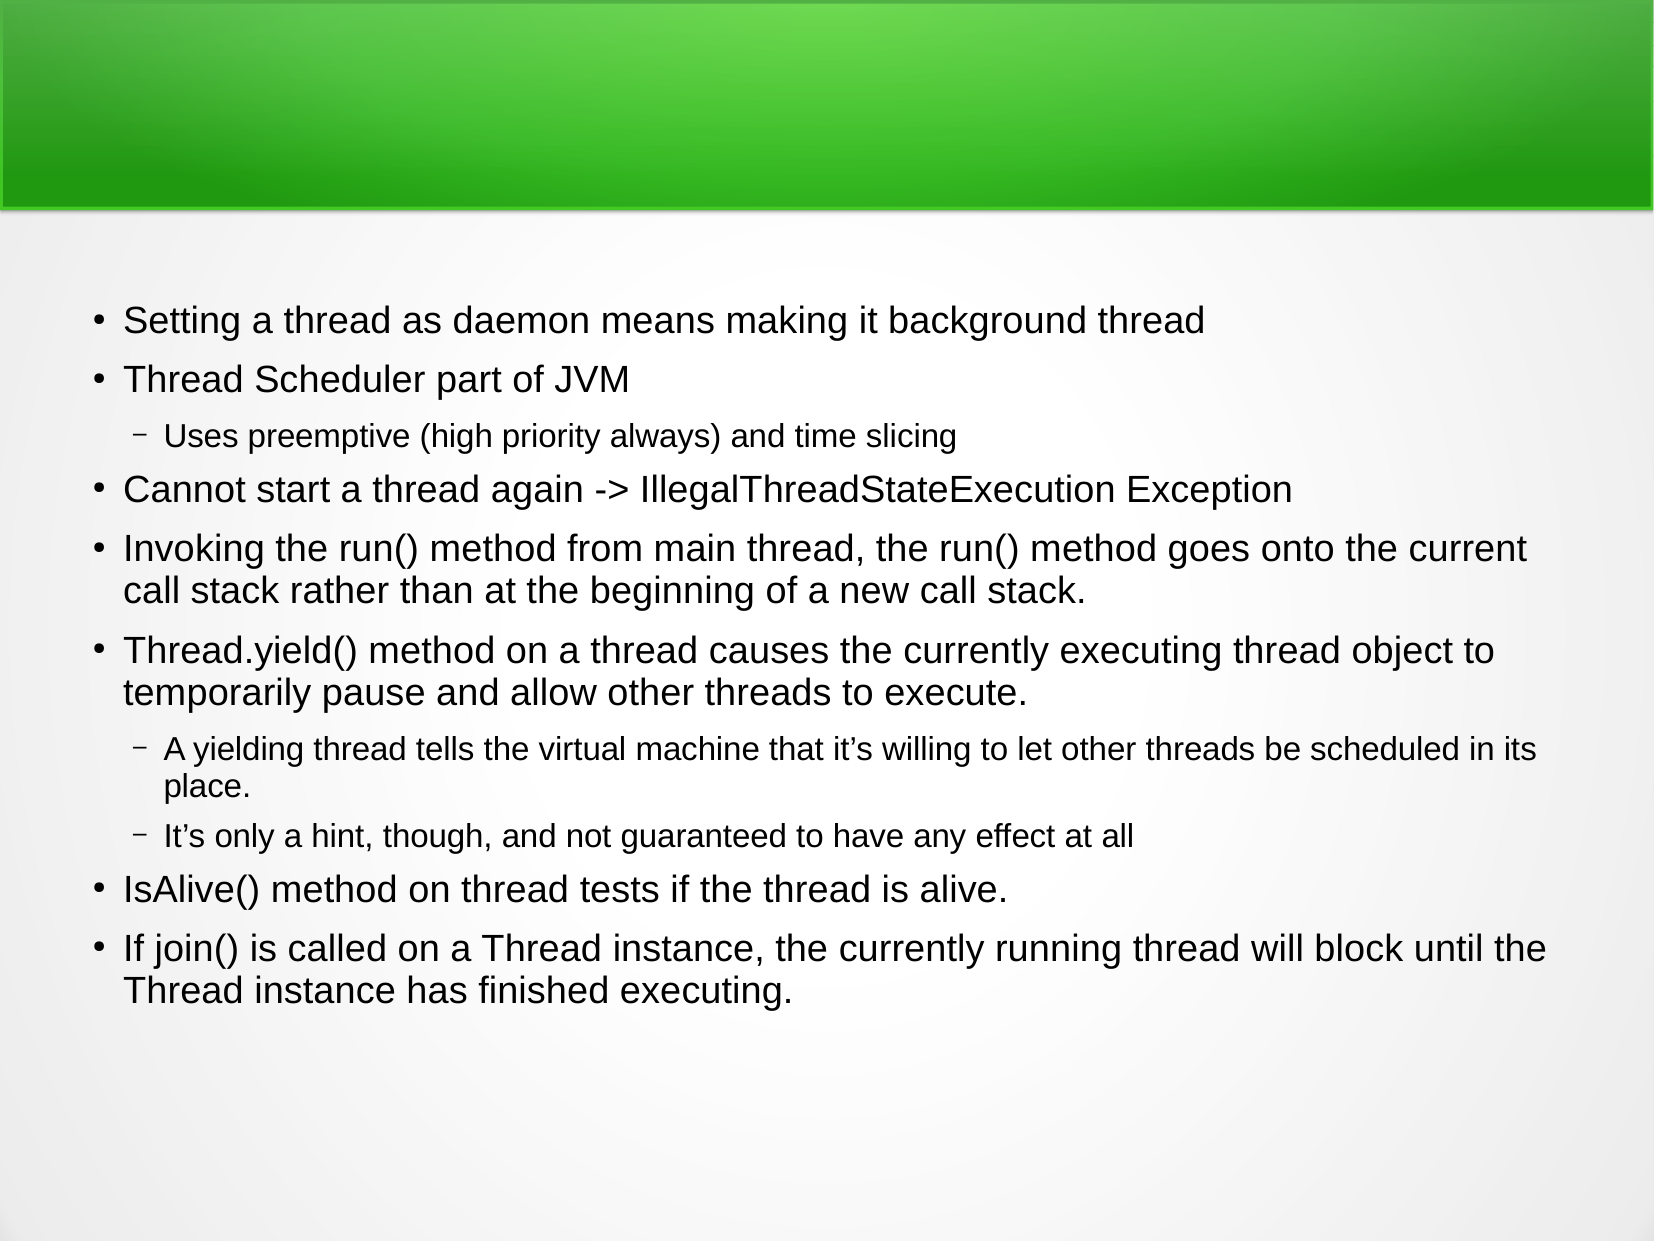

#
Setting a thread as daemon means making it background thread
Thread Scheduler part of JVM
Uses preemptive (high priority always) and time slicing
Cannot start a thread again -> IllegalThreadStateExecution Exception
Invoking the run() method from main thread, the run() method goes onto the current call stack rather than at the beginning of a new call stack.
Thread.yield() method on a thread causes the currently executing thread object to temporarily pause and allow other threads to execute.
A yielding thread tells the virtual machine that it’s willing to let other threads be scheduled in its place.
It’s only a hint, though, and not guaranteed to have any effect at all
IsAlive() method on thread tests if the thread is alive.
If join() is called on a Thread instance, the currently running thread will block until the Thread instance has finished executing.